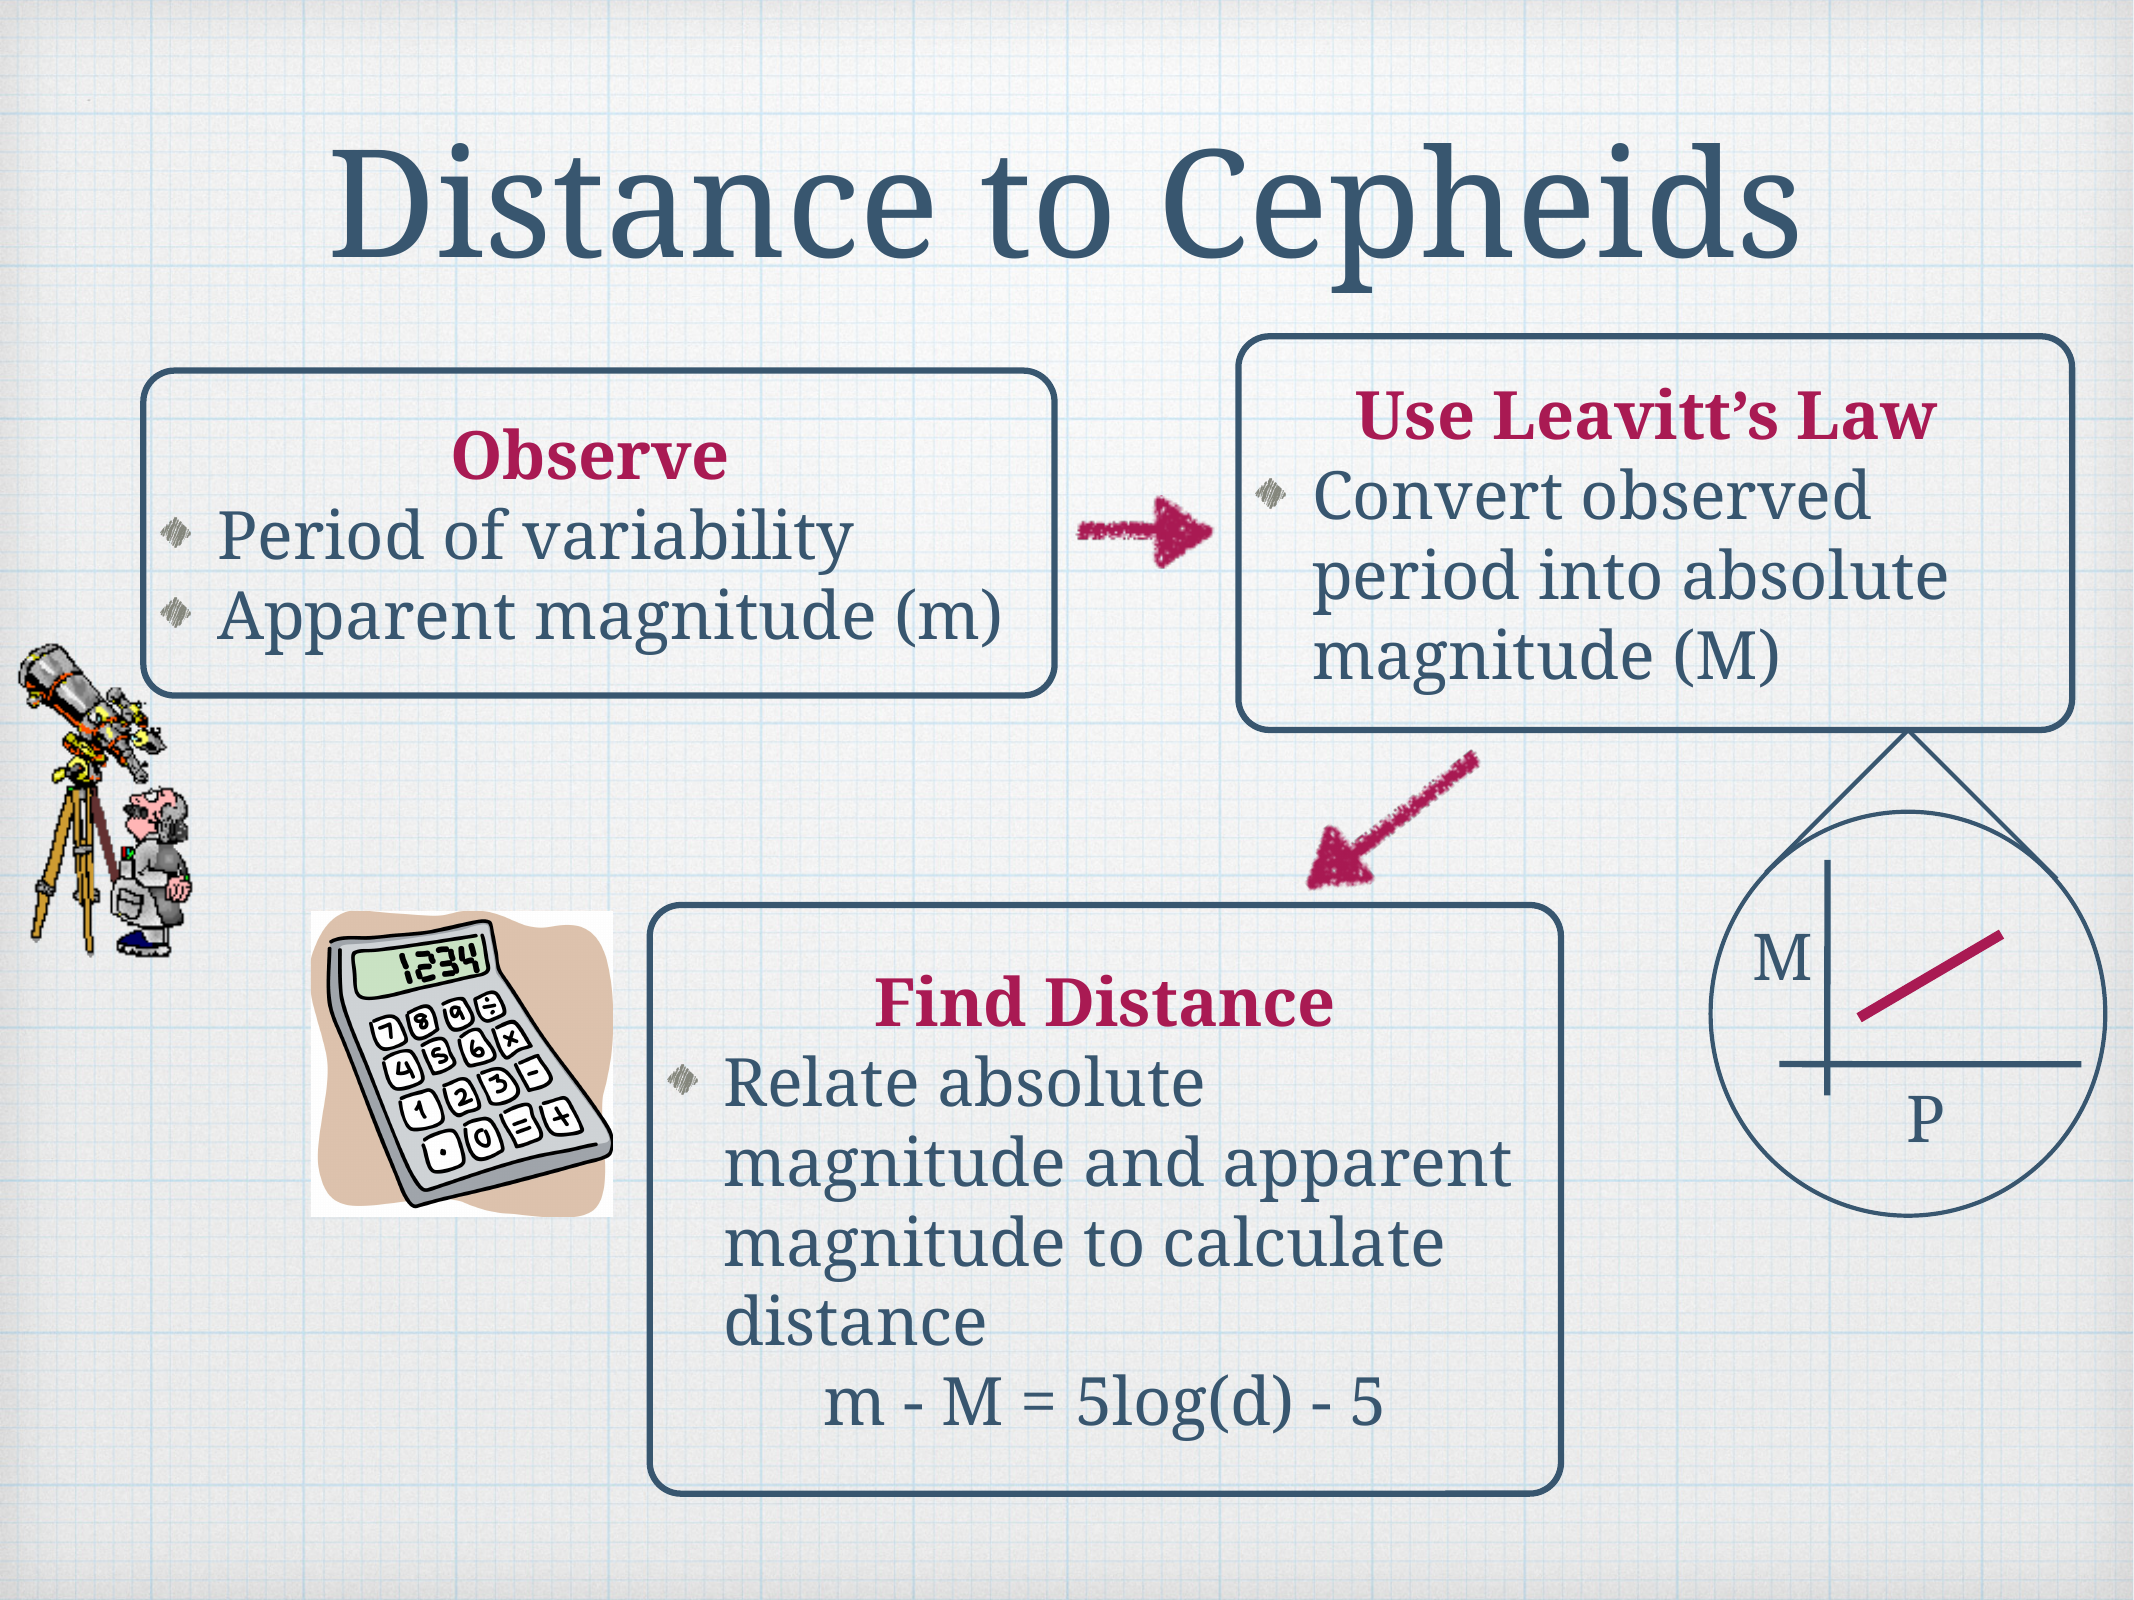

Distance to Cepheids
Use Leavitt’s Law
Convert observed period into absolute magnitude (M)
Observe
Period of variability
Apparent magnitude (m)
Find Distance
Relate absolute magnitude and apparent magnitude to calculate distance
m - M = 5log(d) - 5
M
P